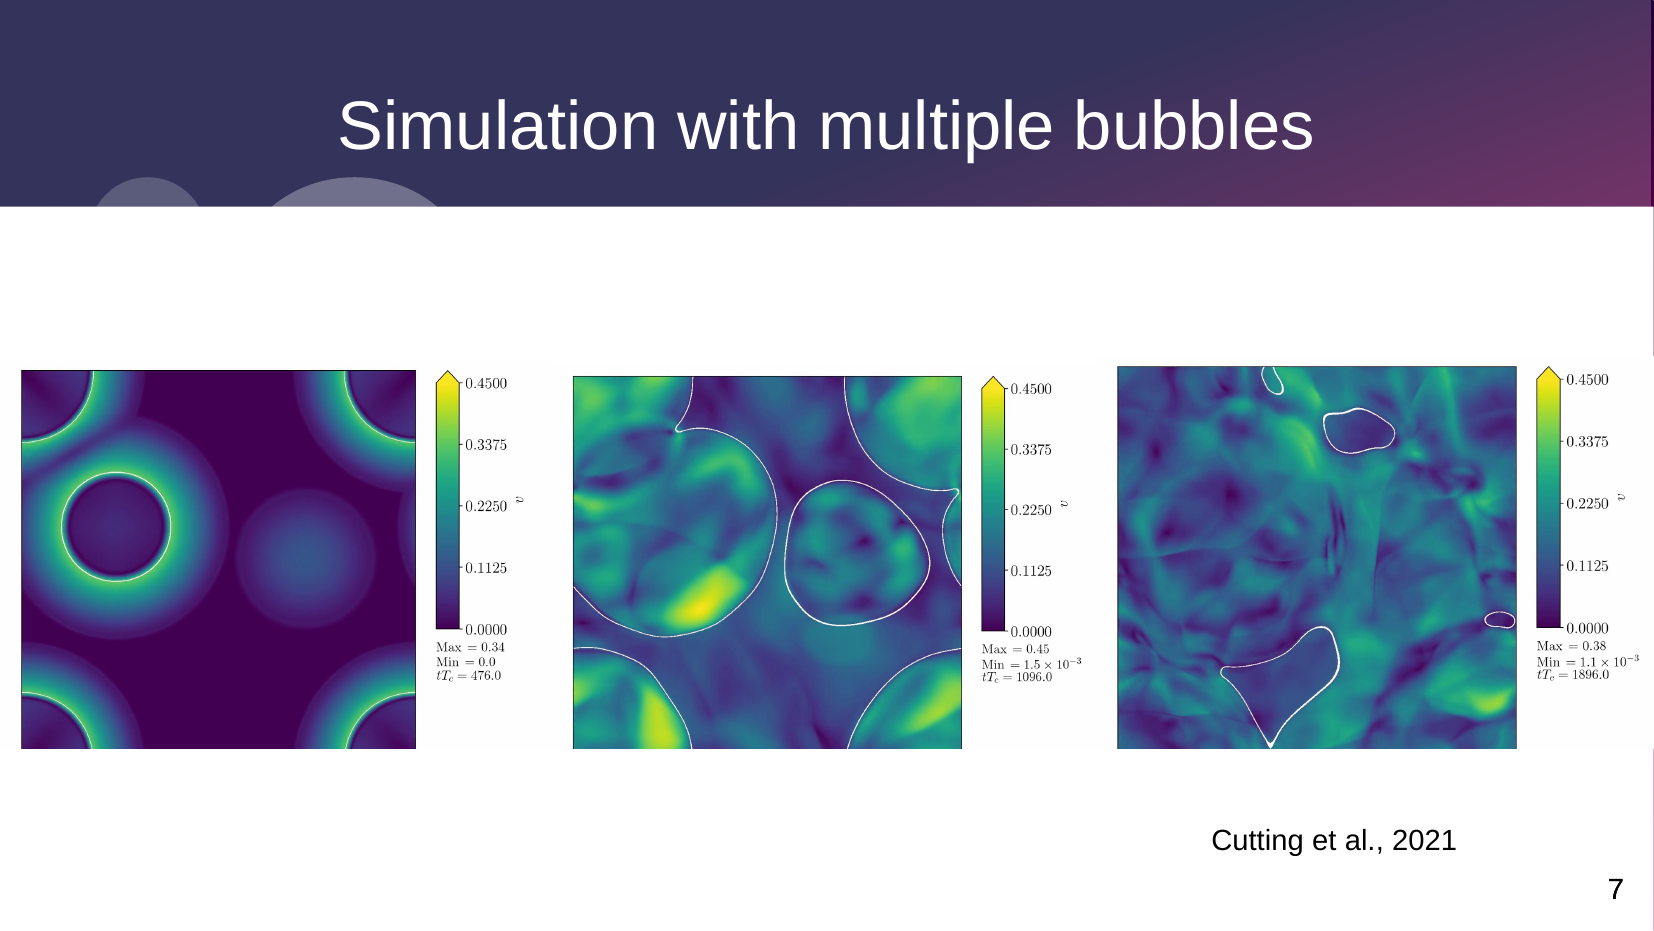

# Simulation with multiple bubbles
Cutting et al., 2021
7